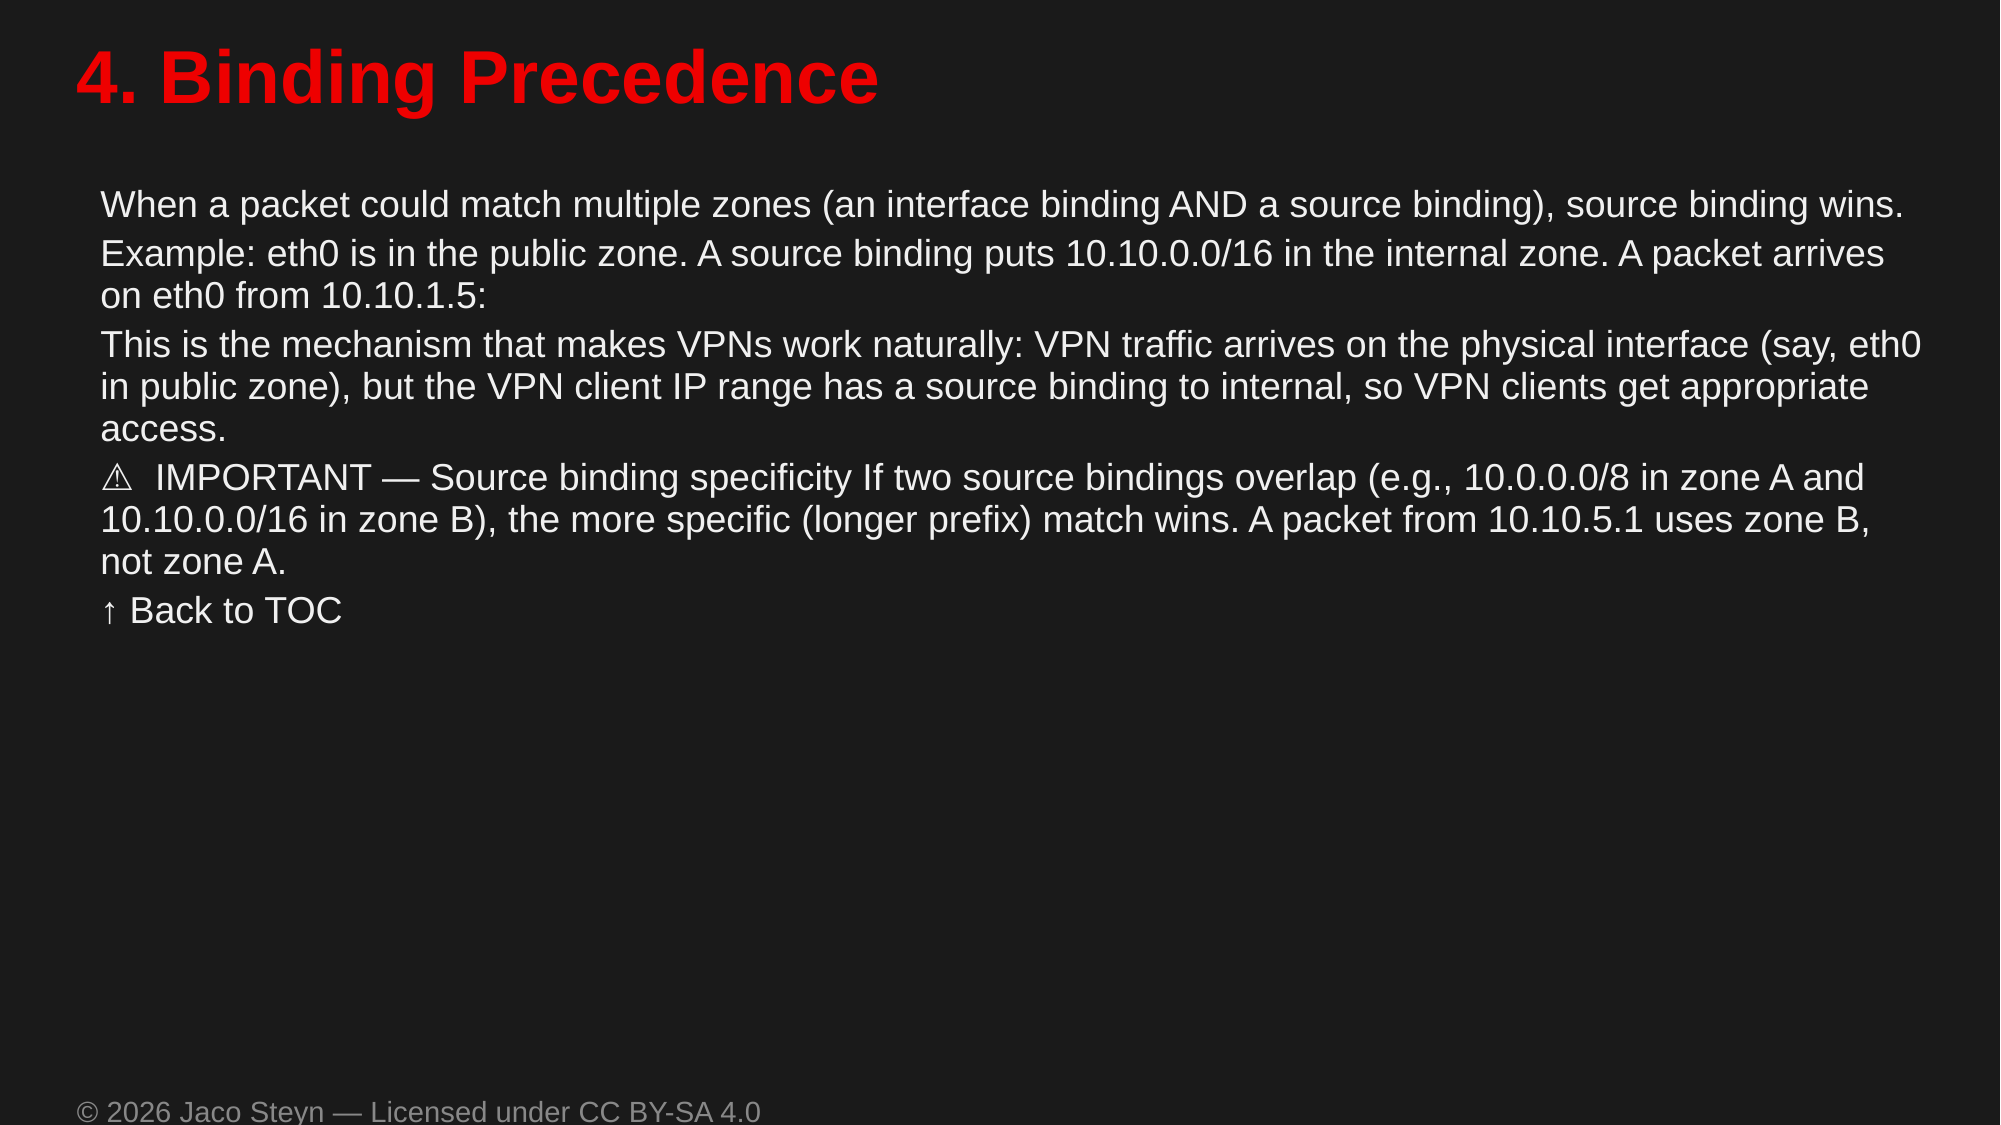

4. Binding Precedence
When a packet could match multiple zones (an interface binding AND a source binding), source binding wins.
Example: eth0 is in the public zone. A source binding puts 10.10.0.0/16 in the internal zone. A packet arrives on eth0 from 10.10.1.5:
This is the mechanism that makes VPNs work naturally: VPN traffic arrives on the physical interface (say, eth0 in public zone), but the VPN client IP range has a source binding to internal, so VPN clients get appropriate access.
💡 ⚠️ IMPORTANT — Source binding specificity If two source bindings overlap (e.g., 10.0.0.0/8 in zone A and 10.10.0.0/16 in zone B), the more specific (longer prefix) match wins. A packet from 10.10.5.1 uses zone B, not zone A.
↑ Back to TOC
© 2026 Jaco Steyn — Licensed under CC BY-SA 4.0